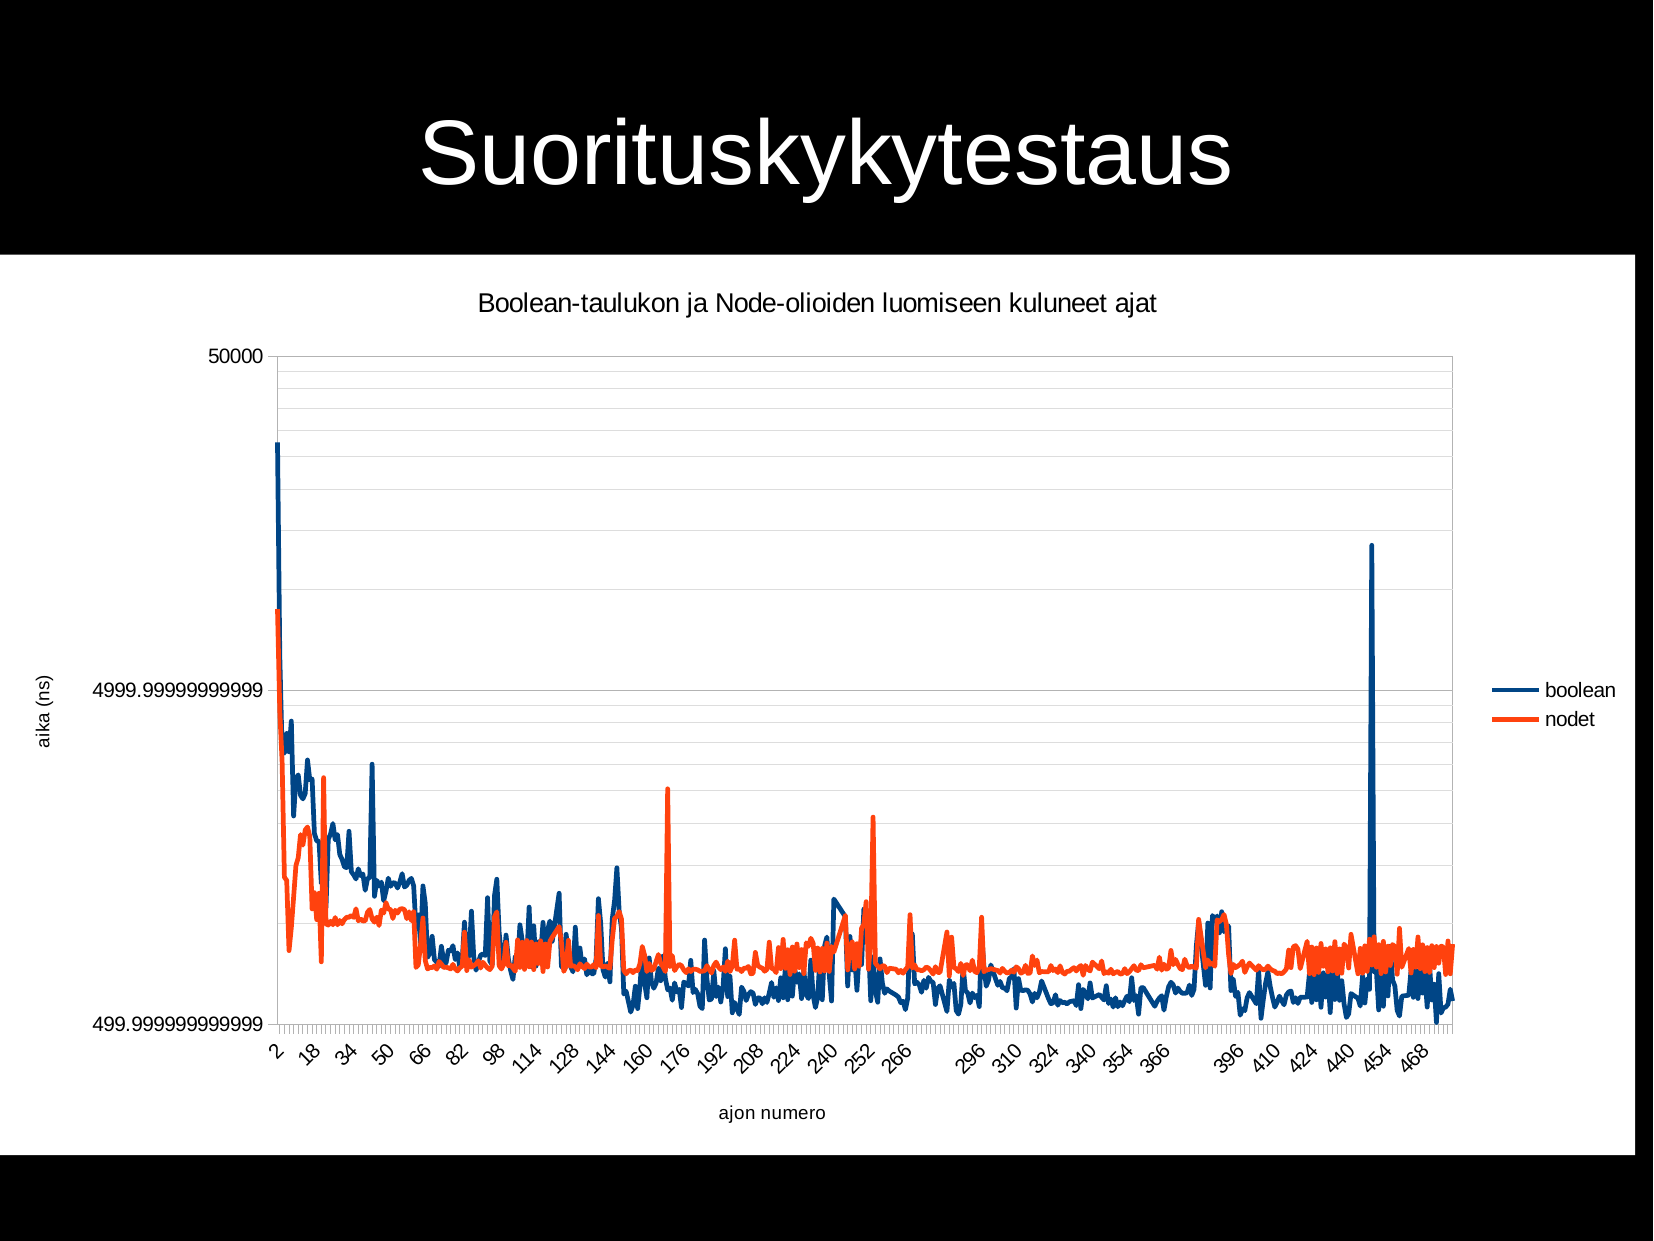

# Suorituskykytestaus
### Chart: Boolean-taulukon ja Node-olioiden luomiseen kuluneet ajat
| Category | boolean | nodet |
|---|---|---|
| 1 | 27607.0 | 8754.0 |
| 2 | 6313.0 | 4321.0 |
| 3 | 3337.0 | 3067.0 |
| 4 | 3244.0 | 1379.0 |
| 5 | 3716.0 | 1349.0 |
| 6 | 3273.0 | 832.0 |
| 7 | 4046.0 | 975.0 |
| 8 | 2103.0 | 1203.0 |
| 9 | 2729.0 | 1494.0 |
| 10 | 2793.0 | 1578.0 |
| 11 | 2426.0 | 1851.0 |
| 12 | 2367.0 | 1721.0 |
| 13 | 2455.0 | 1910.0 |
| 14 | 3095.0 | 1950.0 |
| 15 | 2700.0 | 1828.0 |
| 16 | 2715.0 | 1109.0 |
| 17 | 1865.0 | 1241.0 |
| 18 | 1772.0 | 1030.0 |
| 19 | 1765.0 | 1235.0 |
| 20 | 1322.0 | 770.0 |
| 21 | 1364.0 | 2740.0 |
| 22 | 1119.0 | 1000.0 |
| 23 | 1793.0 | 992.0 |
| 24 | 1859.0 | 1019.0 |
| 25 | 1997.0 | 994.0 |
| 26 | 1785.0 | 1045.0 |
| 27 | 1851.0 | 994.0 |
| 28 | 1613.0 | 1024.0 |
| 29 | 1559.0 | 1001.0 |
| 30 | 1482.0 | 1031.0 |
| 31 | 1474.0 | 1047.0 |
| 32 | 1894.0 | 1047.0 |
| 33 | 1433.0 | 1061.0 |
| 34 | 1402.0 | 1046.0 |
| 35 | 1363.0 | 1110.0 |
| 36 | 1462.0 | 1022.0 |
| 37 | 1395.0 | 1035.0 |
| 38 | 1411.0 | 1020.0 |
| 39 | 1261.0 | 1022.0 |
| 40 | 1365.0 | 1083.0 |
| 41 | 1378.0 | 1105.0 |
| 42 | 3006.0 | 1035.0 |
| 43 | 1210.0 | 1012.0 |
| 44 | 1351.0 | 1048.0 |
| 45 | 1298.0 | 989.0 |
| 46 | 1334.0 | 1100.0 |
| 47 | 1173.0 | 1078.0 |
| 48 | 1253.0 | 1159.0 |
| 49 | 1371.0 | 1108.0 |
| 50 | 1296.0 | 1104.0 |
| 51 | 1328.0 | 1038.0 |
| 52 | 1326.0 | 1099.0 |
| 53 | 1281.0 | 1078.0 |
| 54 | 1335.0 | 1107.0 |
| 55 | 1414.0 | 1111.0 |
| 56 | 1289.0 | 1103.0 |
| 57 | 1305.0 | 1037.0 |
| 58 | 1350.0 | 1087.0 |
| 59 | 1369.0 | 1023.0 |
| 60 | 1298.0 | 1088.0 |
| 61 | 971.0 | 741.0 |
| 62 | 1064.0 | 754.0 |
| 63 | 877.0 | 868.0 |
| 64 | 1299.0 | 1042.0 |
| 65 | 1153.0 | 777.0 |
| 66 | 794.0 | 733.0 |
| 67 | 819.0 | 741.0 |
| 68 | 918.0 | 740.0 |
| 69 | 781.0 | 749.0 |
| 70 | 769.0 | 732.0 |
| 71 | 747.0 | 772.0 |
| 72 | 857.0 | 758.0 |
| 73 | 777.0 | 741.0 |
| 74 | 763.0 | 742.0 |
| 75 | 834.0 | 739.0 |
| 76 | 830.0 | 733.0 |
| 77 | 861.0 | 757.0 |
| 78 | 782.0 | 733.0 |
| 79 | 819.0 | 723.0 |
| 80 | 740.0 | 739.0 |
| 81 | 773.0 | 748.0 |
| 82 | 1012.0 | 945.0 |
| 83 | 805.0 | 725.0 |
| 84 | 801.0 | 781.0 |
| 85 | 1092.0 | 742.0 |
| 86 | 798.0 | 750.0 |
| 87 | 727.0 | 759.0 |
| 88 | 768.0 | 776.0 |
| 89 | 806.0 | 738.0 |
| 90 | 814.0 | 768.0 |
| 91 | 804.0 | 752.0 |
| 92 | 1198.0 | 738.0 |
| 93 | 774.0 | 730.0 |
| 94 | 755.0 | 747.0 |
| 95 | 1217.0 | 1051.0 |
| 96 | 1361.0 | 1087.0 |
| 97 | 944.0 | 750.0 |
| 98 | 803.0 | 733.0 |
| 99 | 769.0 | 757.0 |
| 100 | 926.0 | 881.0 |
| 101 | 788.0 | 749.0 |
| 102 | 725.0 | 754.0 |
| 103 | 682.0 | 738.0 |
| 104 | 800.0 | 722.0 |
| 105 | 753.0 | 896.0 |
| 106 | 994.0 | 741.0 |
| 107 | 892.0 | 881.0 |
| 108 | 819.0 | 731.0 |
| 109 | 796.0 | 892.0 |
| 110 | 1123.0 | 744.0 |
| 111 | 744.0 | 883.0 |
| 112 | 987.0 | 730.0 |
| 113 | 748.0 | 871.0 |
| 114 | 884.0 | 761.0 |
| 115 | 813.0 | 890.0 |
| 116 | 1011.0 | 720.0 |
| 117 | 815.0 | 871.0 |
| 118 | 959.0 | 743.0 |
| 119 | 1020.0 | 887.0 |
| 120 | 887.0 | 912.0 |
| None | None | None |
| None | None | None |
| 121 | 1235.0 | 982.0 |
| 122 | 744.0 | 881.0 |
| 123 | 760.0 | 721.0 |
| 124 | 931.0 | 745.0 |
| 125 | 820.0 | 893.0 |
| 126 | 744.0 | 747.0 |
| 127 | 719.0 | 750.0 |
| 128 | 978.0 | 744.0 |
| 129 | 738.0 | 729.0 |
| 130 | 847.0 | 760.0 |
| 131 | 747.0 | 746.0 |
| 132 | 786.0 | 735.0 |
| 133 | 704.0 | 758.0 |
| 134 | 738.0 | 743.0 |
| 135 | 710.0 | 743.0 |
| 136 | 710.0 | 756.0 |
| 137 | 786.0 | 739.0 |
| 138 | 1190.0 | 1060.0 |
| 139 | 1004.0 | 750.0 |
| 140 | 729.0 | 743.0 |
| 141 | 693.0 | 749.0 |
| 142 | 761.0 | 742.0 |
| 143 | 671.0 | 736.0 |
| 144 | 1032.0 | 895.0 |
| 145 | 1175.0 | 1039.0 |
| 146 | 1472.0 | 1053.0 |
| 147 | 1090.0 | 1089.0 |
| 148 | 970.0 | 1034.0 |
| 149 | 617.0 | 726.0 |
| 150 | 629.0 | 709.0 |
| 151 | 586.0 | 723.0 |
| 152 | 545.0 | 728.0 |
| 153 | 571.0 | 715.0 |
| 154 | 651.0 | 728.0 |
| 155 | 558.0 | 725.0 |
| 156 | 654.0 | 761.0 |
| 157 | 817.0 | 856.0 |
| 158 | 666.0 | 806.0 |
| 159 | 601.0 | 720.0 |
| 160 | 791.0 | 762.0 |
| 161 | 669.0 | 726.0 |
| 162 | 642.0 | 733.0 |
| 163 | 665.0 | 771.0 |
| 164 | 737.0 | 810.0 |
| 165 | 676.0 | 762.0 |
| 166 | 801.0 | 744.0 |
| 167 | 688.0 | 720.0 |
| 168 | 635.0 | 2537.0 |
| 169 | 643.0 | 746.0 |
| 170 | 591.0 | 804.0 |
| 171 | 666.0 | 725.0 |
| 172 | 626.0 | 744.0 |
| 173 | 637.0 | 757.0 |
| 174 | 562.0 | 750.0 |
| 175 | 670.0 | 728.0 |
| 176 | 662.0 | 715.0 |
| 177 | 652.0 | 734.0 |
| 178 | 778.0 | 720.0 |
| 179 | 623.0 | 732.0 |
| 180 | 637.0 | 732.0 |
| 181 | 618.0 | 729.0 |
| 182 | 567.0 | 721.0 |
| 183 | 558.0 | 722.0 |
| 184 | 895.0 | 724.0 |
| 185 | 686.0 | 750.0 |
| 186 | 592.0 | 730.0 |
| 187 | 596.0 | 713.0 |
| 188 | 724.0 | 752.0 |
| 189 | 606.0 | 769.0 |
| 190 | 647.0 | 743.0 |
| 191 | 584.0 | 730.0 |
| 192 | 648.0 | 743.0 |
| 193 | 843.0 | 721.0 |
| 194 | 606.0 | 774.0 |
| 195 | 697.0 | 720.0 |
| 196 | 542.0 | 747.0 |
| 197 | 582.0 | 894.0 |
| 198 | 557.0 | 732.0 |
| 199 | 536.0 | 734.0 |
| 200 | 647.0 | 720.0 |
| 201 | 629.0 | 737.0 |
| 202 | 590.0 | 737.0 |
| 203 | 615.0 | 746.0 |
| 204 | 627.0 | 709.0 |
| 205 | 621.0 | 711.0 |
| 206 | 574.0 | 822.0 |
| 207 | 601.0 | 751.0 |
| 208 | 600.0 | 742.0 |
| 209 | 577.0 | 737.0 |
| 210 | 601.0 | 722.0 |
| 211 | 582.0 | 731.0 |
| 212 | 621.0 | 882.0 |
| 213 | 668.0 | 737.0 |
| 214 | 603.0 | 732.0 |
| 215 | 644.0 | 715.0 |
| 216 | 590.0 | 850.0 |
| 217 | 690.0 | 735.0 |
| 218 | 601.0 | 899.0 |
| 219 | 744.0 | 736.0 |
| 220 | 593.0 | 837.0 |
| 221 | 710.0 | 706.0 |
| 222 | 608.0 | 853.0 |
| 223 | 736.0 | 722.0 |
| 224 | 669.0 | 871.0 |
| 225 | 709.0 | 740.0 |
| 226 | 598.0 | 838.0 |
| 227 | 723.0 | 710.0 |
| 228 | 614.0 | 878.0 |
| 229 | 598.0 | 857.0 |
| 230 | 779.0 | 906.0 |
| 231 | 612.0 | 876.0 |
| 232 | 562.0 | 726.0 |
| 233 | 603.0 | 847.0 |
| 234 | 803.0 | 718.0 |
| 235 | 593.0 | 845.0 |
| 236 | 859.0 | 723.0 |
| 237 | 914.0 | 876.0 |
| 238 | 704.0 | 721.0 |
| 239 | 588.0 | 856.0 |
| 240 | 1187.0 | 824.0 |
| None | None | None |
| None | None | None |
| None | None | None |
| None | None | None |
| 241 | 1051.0 | 1061.0 |
| 242 | 652.0 | 728.0 |
| 243 | 917.0 | 857.0 |
| 244 | 728.0 | 885.0 |
| 245 | 802.0 | 733.0 |
| 246 | 633.0 | 873.0 |
| 247 | 825.0 | 747.0 |
| 248 | 756.0 | 971.0 |
| 249 | 1107.0 | 998.0 |
| 250 | 963.0 | 1166.0 |
| 251 | 877.0 | 732.0 |
| 252 | 589.0 | 884.0 |
| 253 | 797.0 | 2088.0 |
| 254 | 631.0 | 763.0 |
| 255 | 583.0 | 748.0 |
| 256 | 786.0 | 733.0 |
| 257 | 666.0 | 750.0 |
| 258 | 620.0 | 748.0 |
| 259 | 639.0 | 715.0 |
| 260 | 630.0 | 737.0 |
| None | None | None |
| None | None | None |
| 261 | 612.0 | 732.0 |
| 262 | 604.0 | 714.0 |
| 263 | 581.0 | 726.0 |
| 264 | 587.0 | 712.0 |
| 265 | 554.0 | 730.0 |
| 266 | 600.0 | 744.0 |
| 267 | 944.0 | 1066.0 |
| 268 | 932.0 | 738.0 |
| 269 | 662.0 | 754.0 |
| 270 | 669.0 | 730.0 |
| 271 | 657.0 | 729.0 |
| 272 | 624.0 | 724.0 |
| 273 | 678.0 | 729.0 |
| 274 | 642.0 | 743.0 |
| 275 | 692.0 | 738.0 |
| 276 | 674.0 | 724.0 |
| 277 | 668.0 | 708.0 |
| 278 | 574.0 | 745.0 |
| 279 | 642.0 | 716.0 |
| 280 | 653.0 | 716.0 |
| None | None | None |
| None | None | None |
| 281 | 547.0 | 946.0 |
| 282 | 680.0 | 698.0 |
| 283 | 647.0 | 913.0 |
| 284 | 664.0 | 742.0 |
| 285 | 550.0 | 733.0 |
| 286 | 537.0 | 720.0 |
| 287 | 574.0 | 762.0 |
| 288 | 746.0 | 701.0 |
| 289 | 632.0 | 754.0 |
| 290 | 621.0 | 755.0 |
| 291 | 580.0 | 724.0 |
| 292 | 621.0 | 779.0 |
| 293 | 602.0 | 720.0 |
| 294 | 612.0 | 715.0 |
| 295 | 566.0 | 745.0 |
| 296 | 940.0 | 1047.0 |
| 297 | 745.0 | 719.0 |
| 298 | 651.0 | 729.0 |
| 299 | 678.0 | 730.0 |
| 300 | 754.0 | 735.0 |
| None | None | None |
| None | None | None |
| 301 | 655.0 | 725.0 |
| 302 | 673.0 | 713.0 |
| 303 | 644.0 | 736.0 |
| 304 | 643.0 | 722.0 |
| 305 | 631.0 | 713.0 |
| 306 | 686.0 | 716.0 |
| 307 | 695.0 | 727.0 |
| 308 | 735.0 | 717.0 |
| 309 | 560.0 | 744.0 |
| 310 | 686.0 | 735.0 |
| 311 | 633.0 | 712.0 |
| 312 | 632.0 | 718.0 |
| 313 | 635.0 | 752.0 |
| 314 | 633.0 | 711.0 |
| 315 | 617.0 | 713.0 |
| 316 | 584.0 | 802.0 |
| 317 | 620.0 | 751.0 |
| 318 | 601.0 | 780.0 |
| 319 | 624.0 | 714.0 |
| 320 | 675.0 | 720.0 |
| None | None | None |
| None | None | None |
| 321 | 597.0 | 719.0 |
| 322 | 577.0 | 751.0 |
| 323 | 581.0 | 725.0 |
| 324 | 614.0 | 733.0 |
| 325 | 571.0 | 715.0 |
| 326 | 590.0 | 749.0 |
| 327 | 581.0 | 716.0 |
| 328 | 583.0 | 708.0 |
| 329 | 576.0 | 721.0 |
| 330 | 585.0 | 722.0 |
| 331 | 587.0 | 732.0 |
| 332 | 589.0 | 740.0 |
| 333 | 570.0 | 723.0 |
| 334 | 658.0 | 741.0 |
| 335 | 558.0 | 751.0 |
| 336 | 637.0 | 702.0 |
| 337 | 619.0 | 751.0 |
| 338 | 597.0 | 732.0 |
| 339 | 666.0 | 723.0 |
| 340 | 600.0 | 769.0 |
| None | None | None |
| None | None | None |
| 341 | 615.0 | 734.0 |
| 342 | 603.0 | 775.0 |
| 343 | 592.0 | 710.0 |
| 344 | 653.0 | 720.0 |
| 345 | 578.0 | 712.0 |
| 346 | 596.0 | 732.0 |
| 347 | 564.0 | 709.0 |
| 348 | 601.0 | 716.0 |
| 349 | 565.0 | 721.0 |
| 350 | 584.0 | 708.0 |
| 351 | 569.0 | 710.0 |
| 352 | 590.0 | 735.0 |
| 353 | 608.0 | 710.0 |
| 354 | 585.0 | 719.0 |
| 355 | 690.0 | 735.0 |
| 356 | 590.0 | 750.0 |
| 357 | 610.0 | 727.0 |
| 358 | 537.0 | 725.0 |
| 359 | 644.0 | 755.0 |
| 360 | 645.0 | 739.0 |
| None | None | None |
| None | None | None |
| None | None | None |
| None | None | None |
| 361 | 567.0 | 752.0 |
| 362 | 586.0 | 732.0 |
| 363 | 600.0 | 795.0 |
| 364 | 610.0 | 727.0 |
| 365 | 552.0 | 758.0 |
| 366 | 606.0 | 732.0 |
| 367 | 649.0 | 738.0 |
| 368 | 669.0 | 833.0 |
| 369 | 657.0 | 755.0 |
| 370 | 621.0 | 783.0 |
| 371 | 643.0 | 757.0 |
| 372 | 628.0 | 735.0 |
| 373 | 620.0 | 730.0 |
| 374 | 620.0 | 784.0 |
| 375 | 622.0 | 750.0 |
| 376 | 656.0 | 739.0 |
| 377 | 611.0 | 748.0 |
| 378 | 637.0 | 742.0 |
| 379 | 859.0 | 737.0 |
| 380 | 1016.0 | 1032.0 |
| None | None | None |
| None | None | None |
| 381 | 655.0 | 739.0 |
| 382 | 1006.0 | 780.0 |
| 383 | 643.0 | 757.0 |
| 384 | 1060.0 | 763.0 |
| 385 | 1022.0 | 747.0 |
| 386 | 1056.0 | 1029.0 |
| 387 | 941.0 | 1016.0 |
| 388 | 1088.0 | 1031.0 |
| 389 | 948.0 | 1067.0 |
| 390 | 974.0 | 999.0 |
| 391 | 984.0 | 807.0 |
| 392 | 632.0 | 710.0 |
| 393 | 684.0 | 757.0 |
| 394 | 607.0 | 740.0 |
| 395 | 624.0 | 748.0 |
| 396 | 533.0 | 757.0 |
| 397 | 557.0 | 774.0 |
| 398 | 550.0 | 716.0 |
| 399 | 601.0 | 743.0 |
| 400 | 623.0 | 764.0 |
| None | None | None |
| None | None | None |
| 401 | 577.0 | 727.0 |
| 402 | 730.0 | 750.0 |
| 403 | 522.0 | 736.0 |
| 404 | 594.0 | 729.0 |
| 405 | 665.0 | 732.0 |
| 406 | 718.0 | 748.0 |
| 407 | 650.0 | 734.0 |
| 408 | 602.0 | 726.0 |
| 409 | 564.0 | 722.0 |
| 410 | 583.0 | 710.0 |
| 411 | 608.0 | 713.0 |
| 412 | 589.0 | 709.0 |
| 413 | 573.0 | 719.0 |
| 414 | 613.0 | 733.0 |
| 415 | 626.0 | 835.0 |
| 416 | 630.0 | 740.0 |
| 417 | 582.0 | 854.0 |
| 418 | 601.0 | 861.0 |
| 419 | 578.0 | 841.0 |
| 420 | 603.0 | 735.0 |
| None | None | None |
| None | None | None |
| 421 | 604.0 | 887.0 |
| 422 | 713.0 | 710.0 |
| 423 | 582.0 | 853.0 |
| 424 | 720.0 | 705.0 |
| 425 | 593.0 | 847.0 |
| 426 | 713.0 | 716.0 |
| 427 | 563.0 | 874.0 |
| 428 | 714.0 | 747.0 |
| 429 | 604.0 | 842.0 |
| 430 | 708.0 | 719.0 |
| 431 | 543.0 | 848.0 |
| 432 | 726.0 | 723.0 |
| 433 | 594.0 | 885.0 |
| 434 | 733.0 | 710.0 |
| 435 | 591.0 | 842.0 |
| 436 | 676.0 | 712.0 |
| 437 | 576.0 | 870.0 |
| 438 | 525.0 | 850.0 |
| 439 | 538.0 | 738.0 |
| 440 | 619.0 | 931.0 |
| None | None | None |
| None | None | None |
| 441 | 599.0 | 709.0 |
| 442 | 568.0 | 845.0 |
| 443 | 699.0 | 712.0 |
| 444 | 580.0 | 860.0 |
| 445 | 685.0 | 721.0 |
| 446 | 637.0 | 900.0 |
| 447 | 13588.0 | 753.0 |
| 448 | 719.0 | 915.0 |
| 449 | 724.0 | 742.0 |
| 450 | 553.0 | 867.0 |
| 451 | 796.0 | 710.0 |
| 452 | 567.0 | 887.0 |
| 453 | 765.0 | 718.0 |
| 454 | 609.0 | 858.0 |
| 455 | 858.0 | 751.0 |
| 456 | 679.0 | 868.0 |
| 457 | 652.0 | 855.0 |
| 458 | 551.0 | 707.0 |
| 459 | 530.0 | 970.0 |
| 460 | 608.0 | 742.0 |
| None | None | None |
| None | None | None |
| 461 | 612.0 | 844.0 |
| 462 | 726.0 | 713.0 |
| 463 | 603.0 | 839.0 |
| 464 | 723.0 | 742.0 |
| 465 | 598.0 | 914.0 |
| 466 | 758.0 | 735.0 |
| 467 | 621.0 | 866.0 |
| 468 | 703.0 | 720.0 |
| 469 | 564.0 | 850.0 |
| 470 | 755.0 | 716.0 |
| 471 | 592.0 | 861.0 |
| 472 | 660.0 | 740.0 |
| 473 | 507.0 | 856.0 |
| 474 | 710.0 | 763.0 |
| 475 | 541.0 | 858.0 |
| 476 | 561.0 | 853.0 |
| 477 | 564.0 | 706.0 |
| 478 | 575.0 | 889.0 |
| 479 | 638.0 | 709.0 |
| 480 | 588.0 | 870.0 |